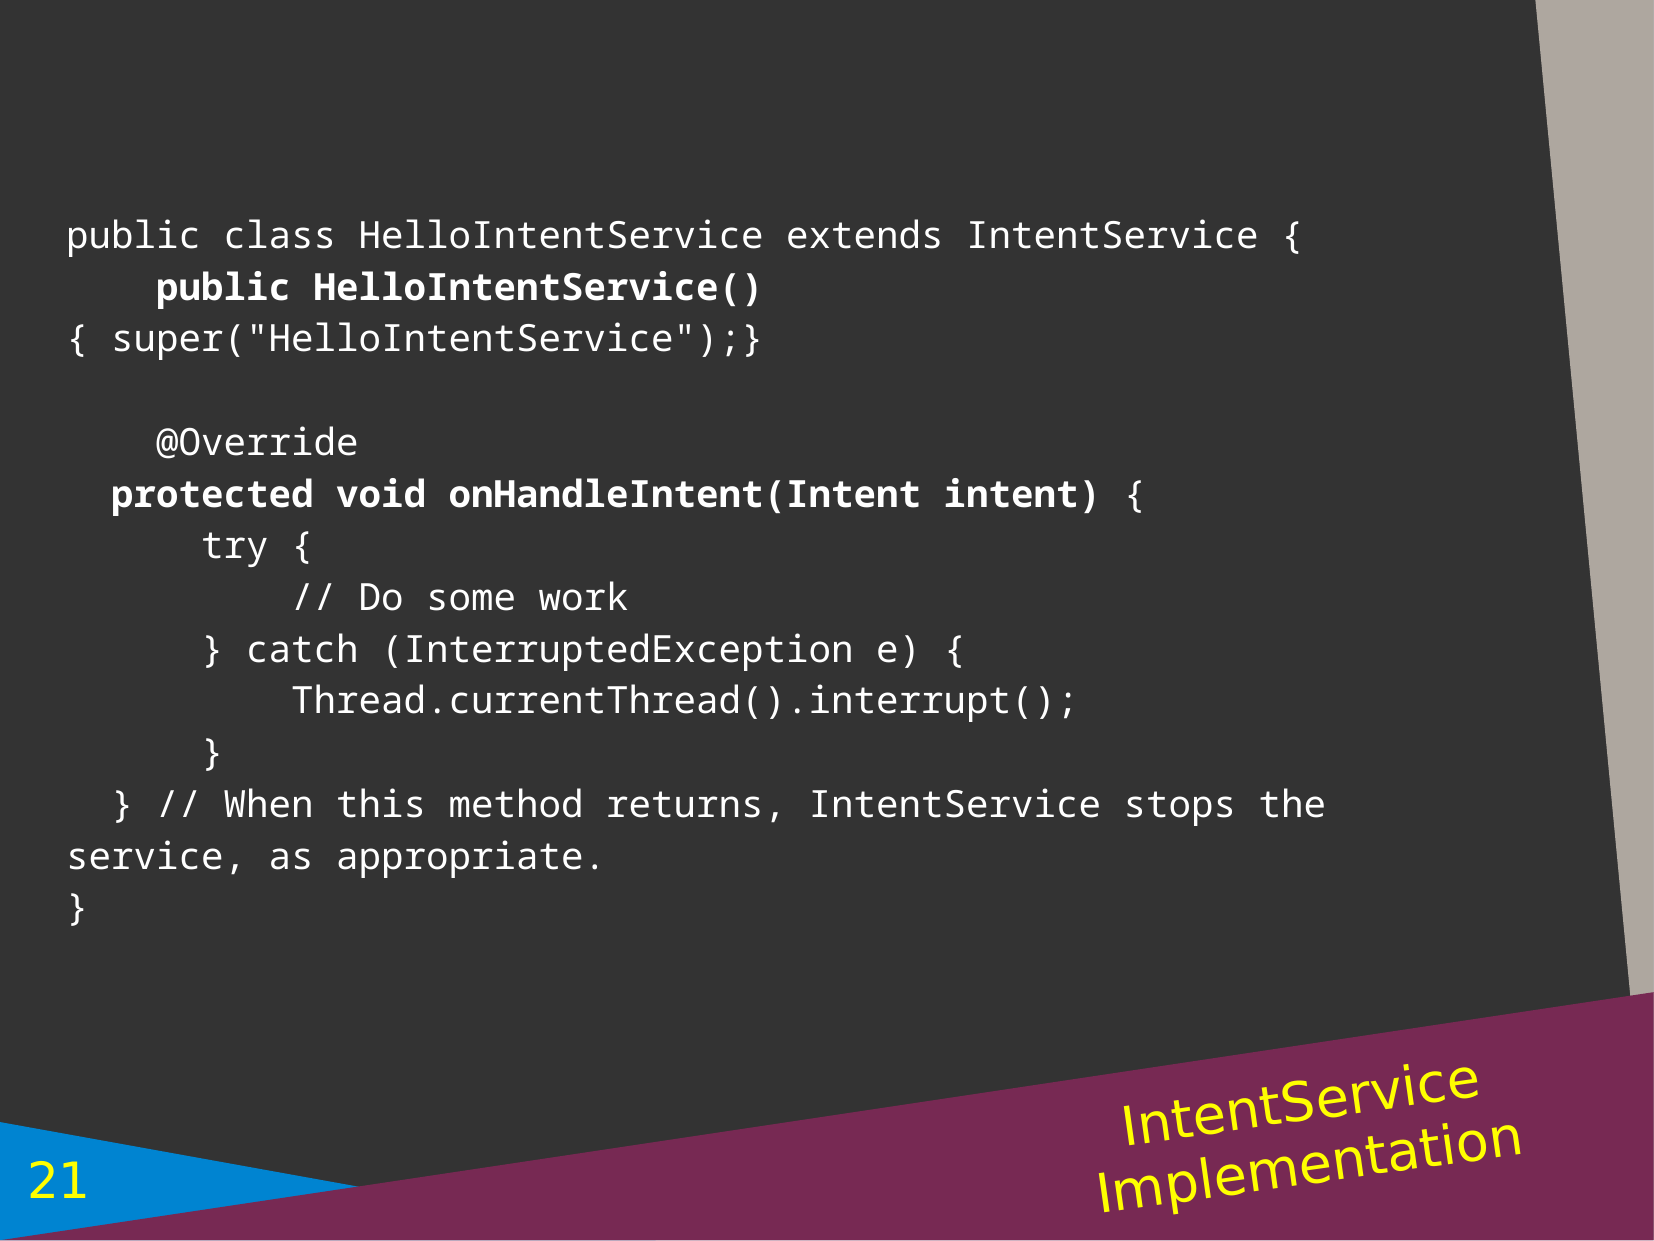

public class HelloIntentService extends IntentService {
 public HelloIntentService() { super("HelloIntentService");}
 @Override
 protected void onHandleIntent(Intent intent) {
 try {
 // Do some work
 } catch (InterruptedException e) {
 Thread.currentThread().interrupt();
 }
 } // When this method returns, IntentService stops the service, as appropriate.
}
# IntentService Implementation
21